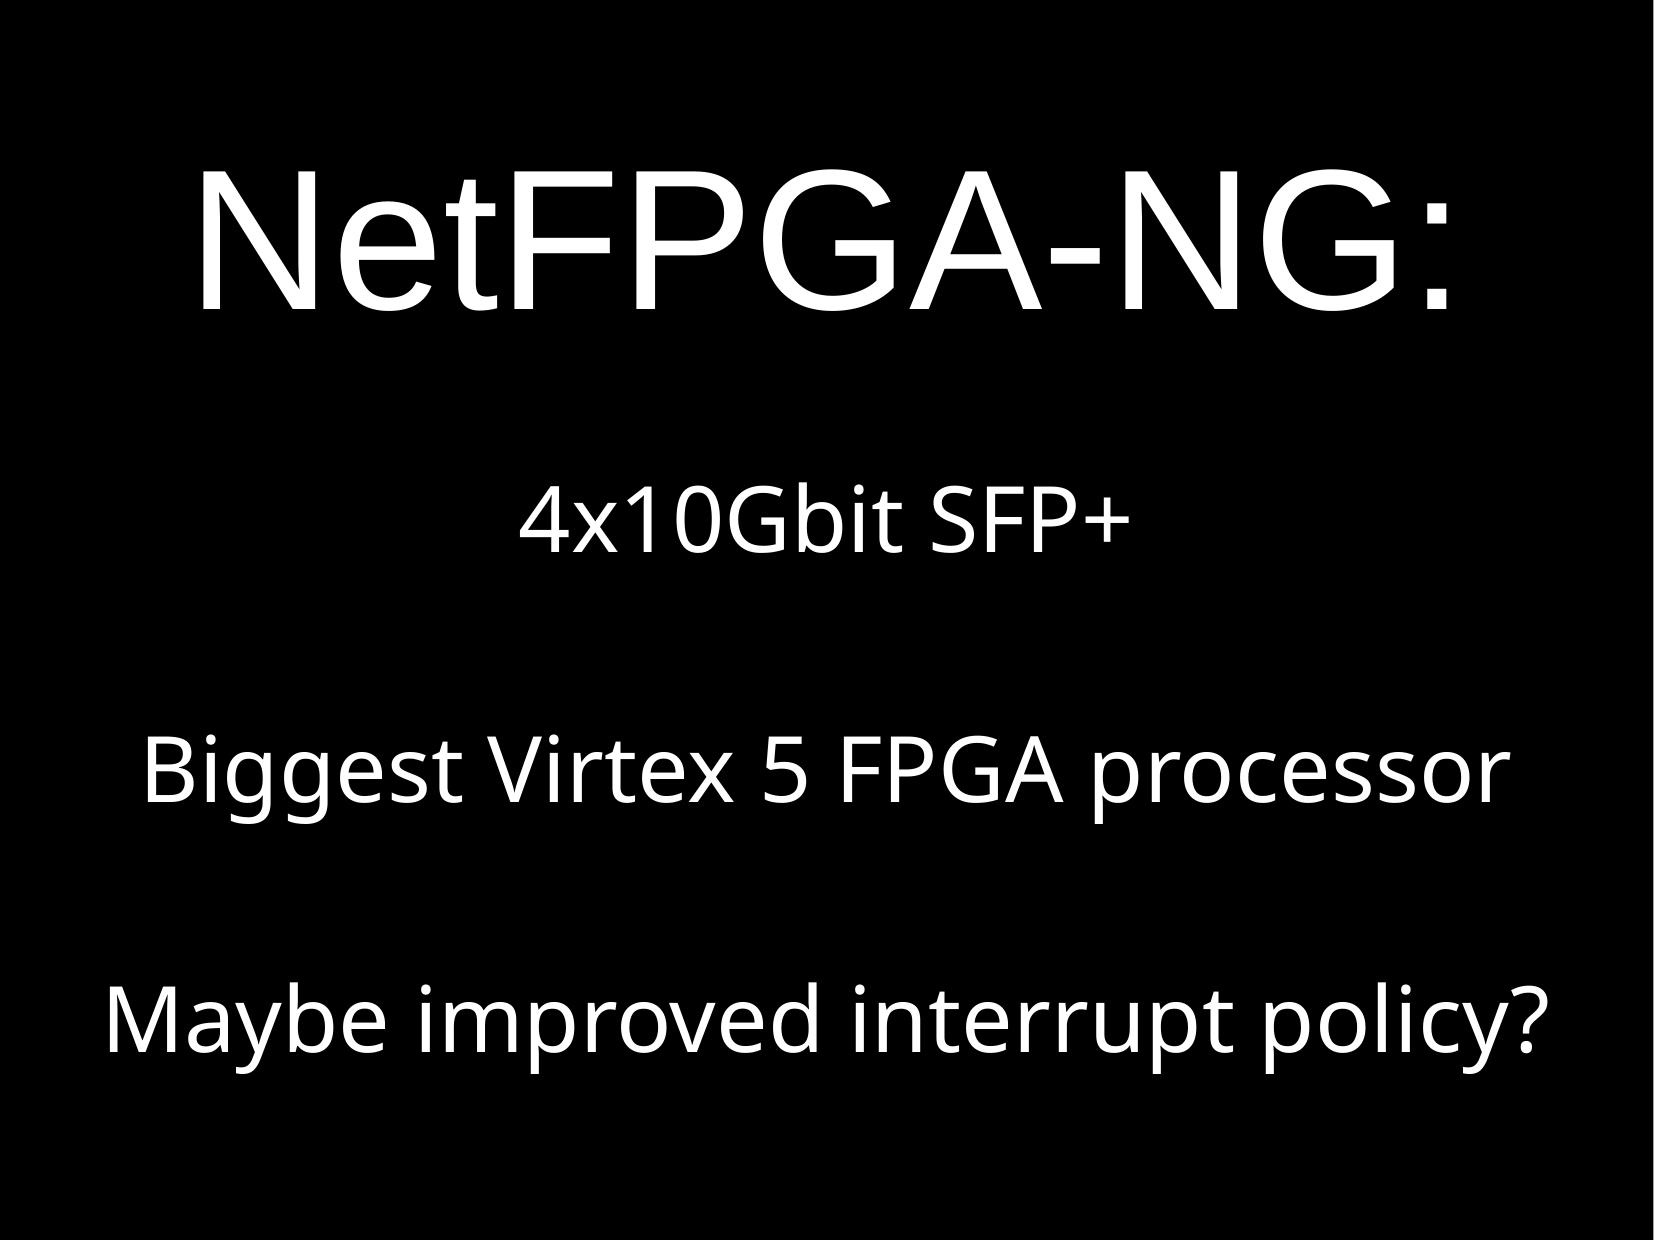

# NetFPGA-NG: 4x10Gbit SFP+ Biggest Virtex 5 FPGA processor Maybe improved interrupt policy?